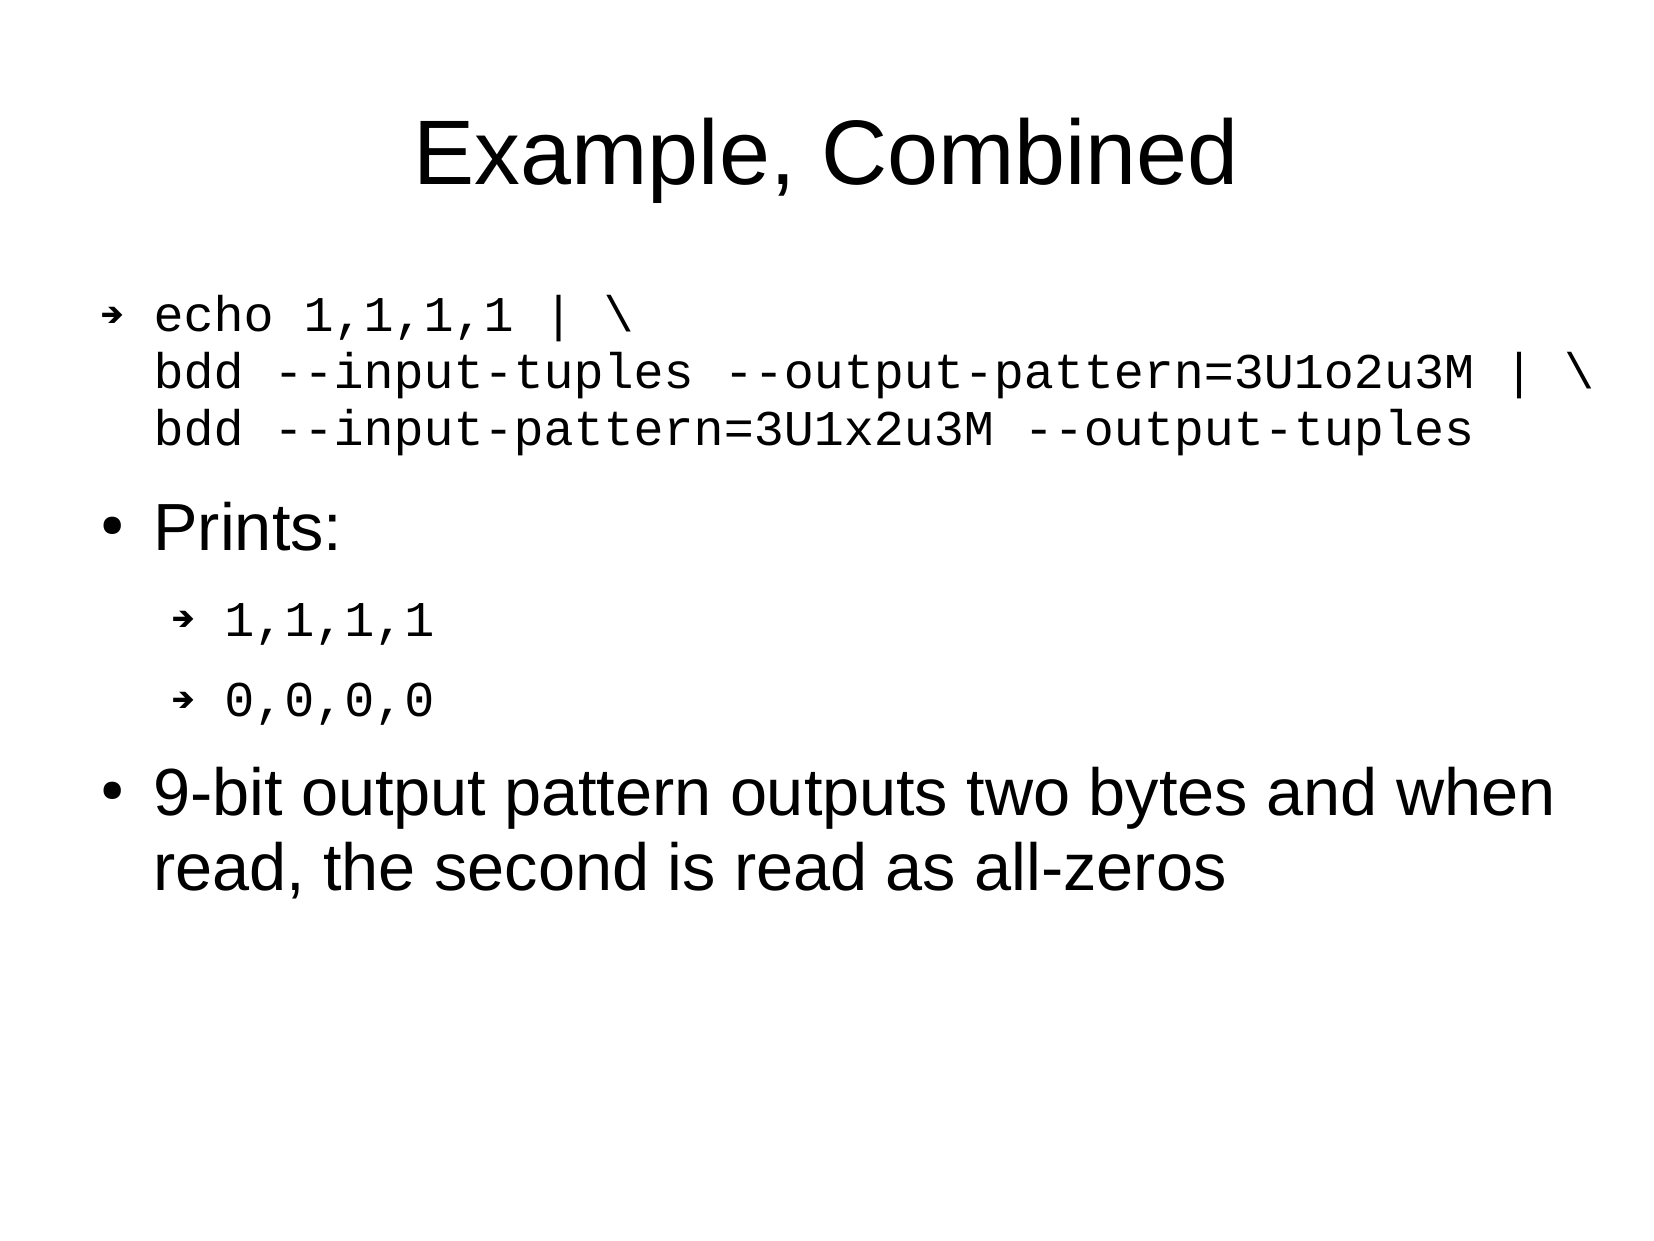

# Example, Combined
echo 1,1,1,1 | \
bdd --input-tuples --output-pattern=3U1o2u3M | \
bdd --input-pattern=3U1x2u3M --output-tuples
Prints:
1,1,1,1
0,0,0,0
9-bit output pattern outputs two bytes and when read, the second is read as all-zeros